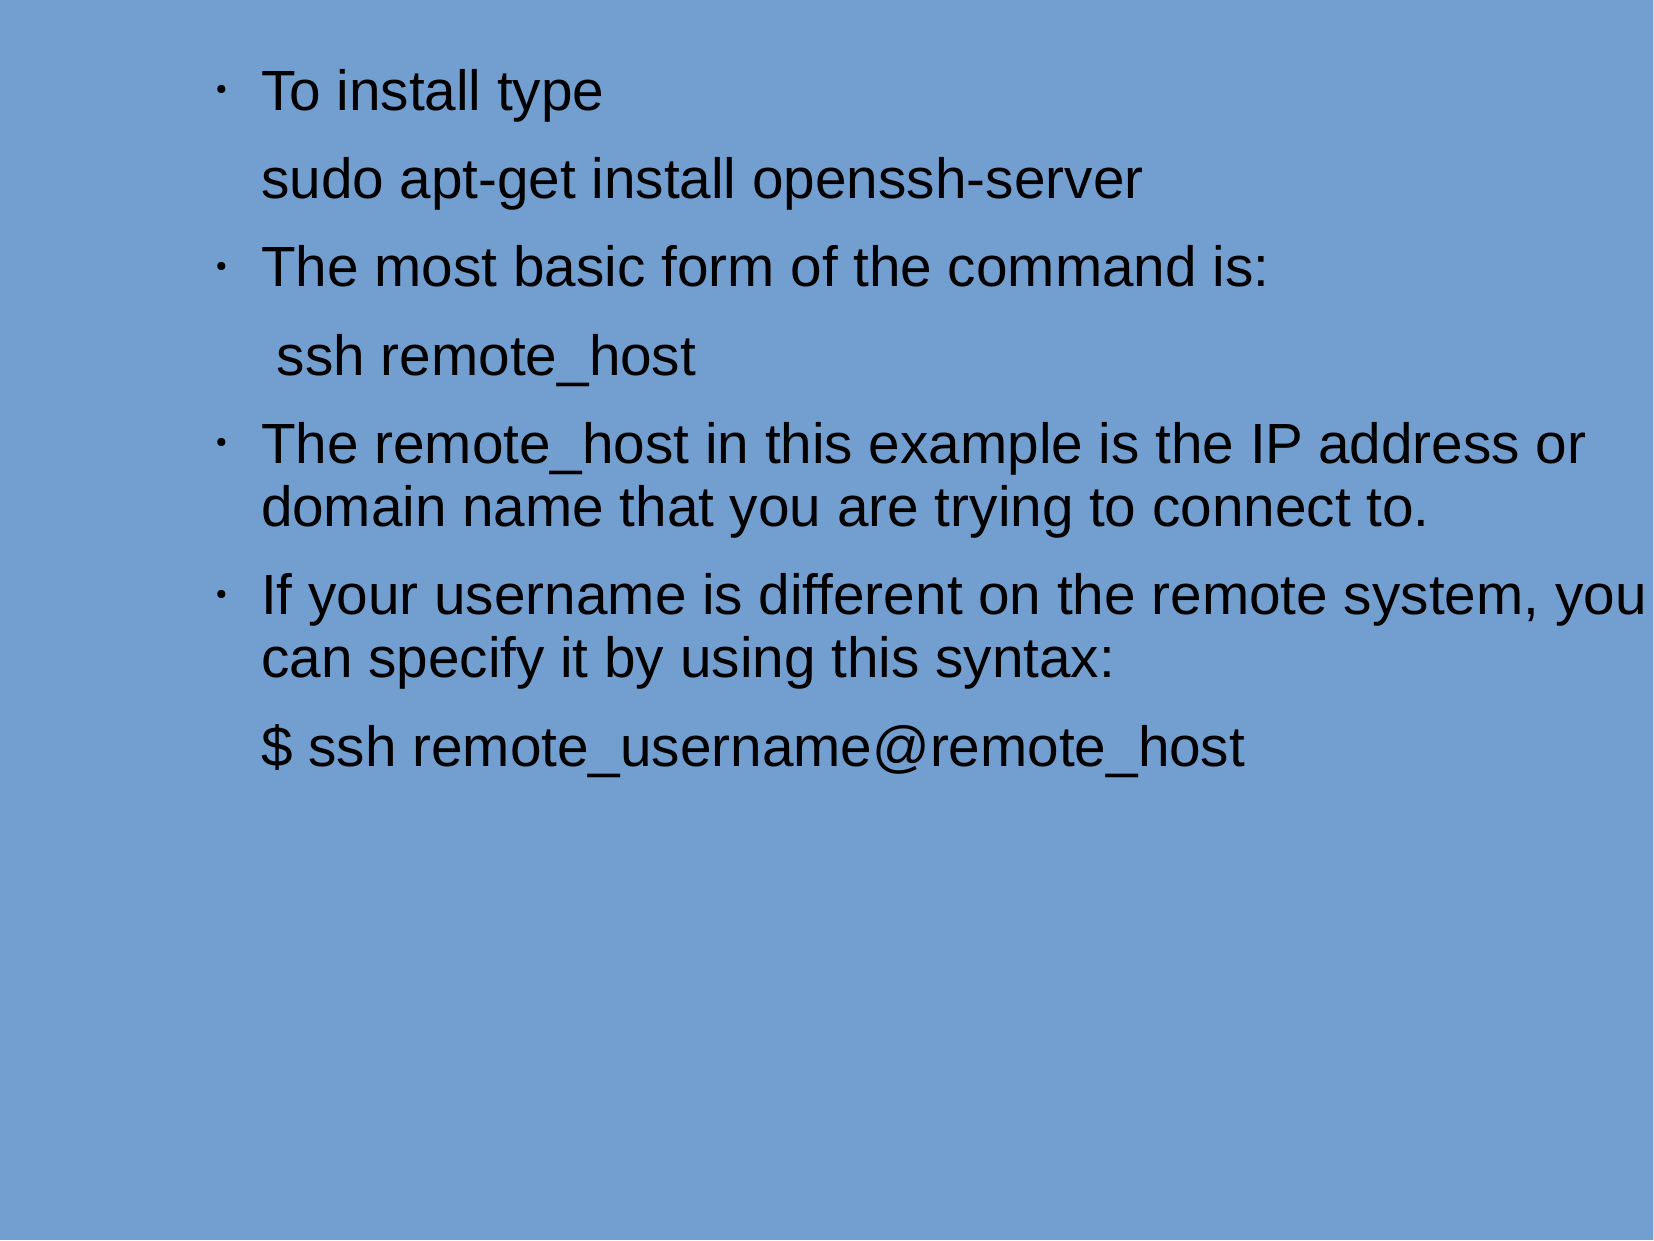

#
To install type
sudo apt-get install openssh-server
The most basic form of the command is:
 ssh remote_host
The remote_host in this example is the IP address or domain name that you are trying to connect to.
If your username is different on the remote system, you can specify it by using this syntax:
$ ssh remote_username@remote_host